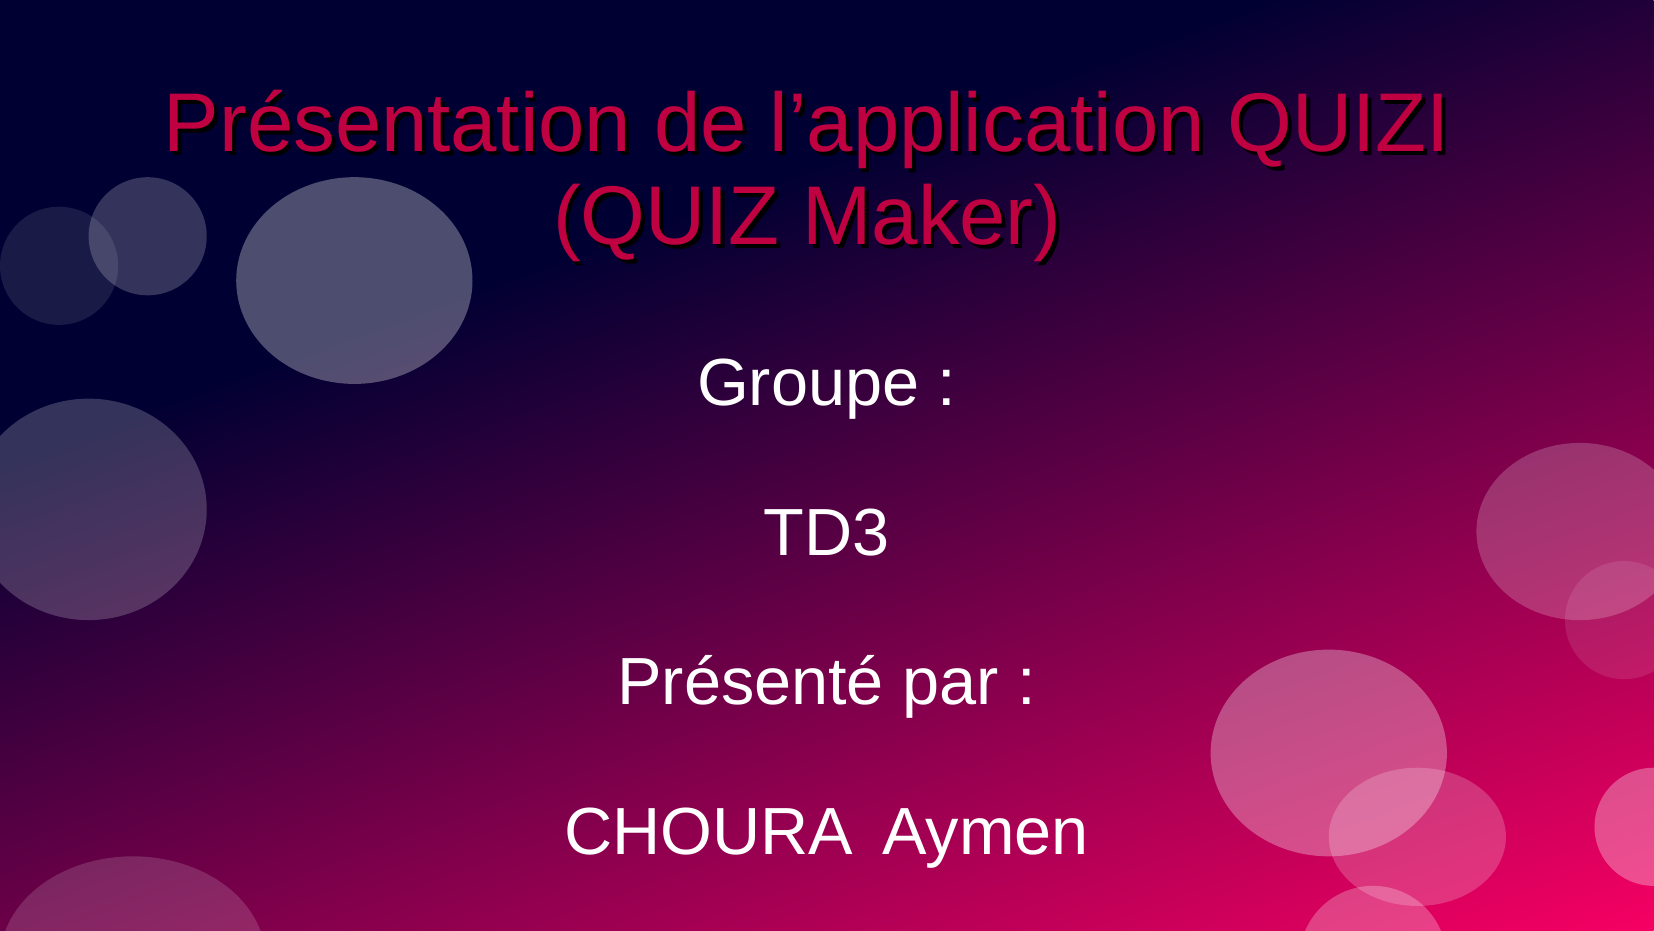

# Présentation de l’application QUIZI (QUIZ Maker)
Groupe :
TD3
Présenté par :
CHOURA Aymen